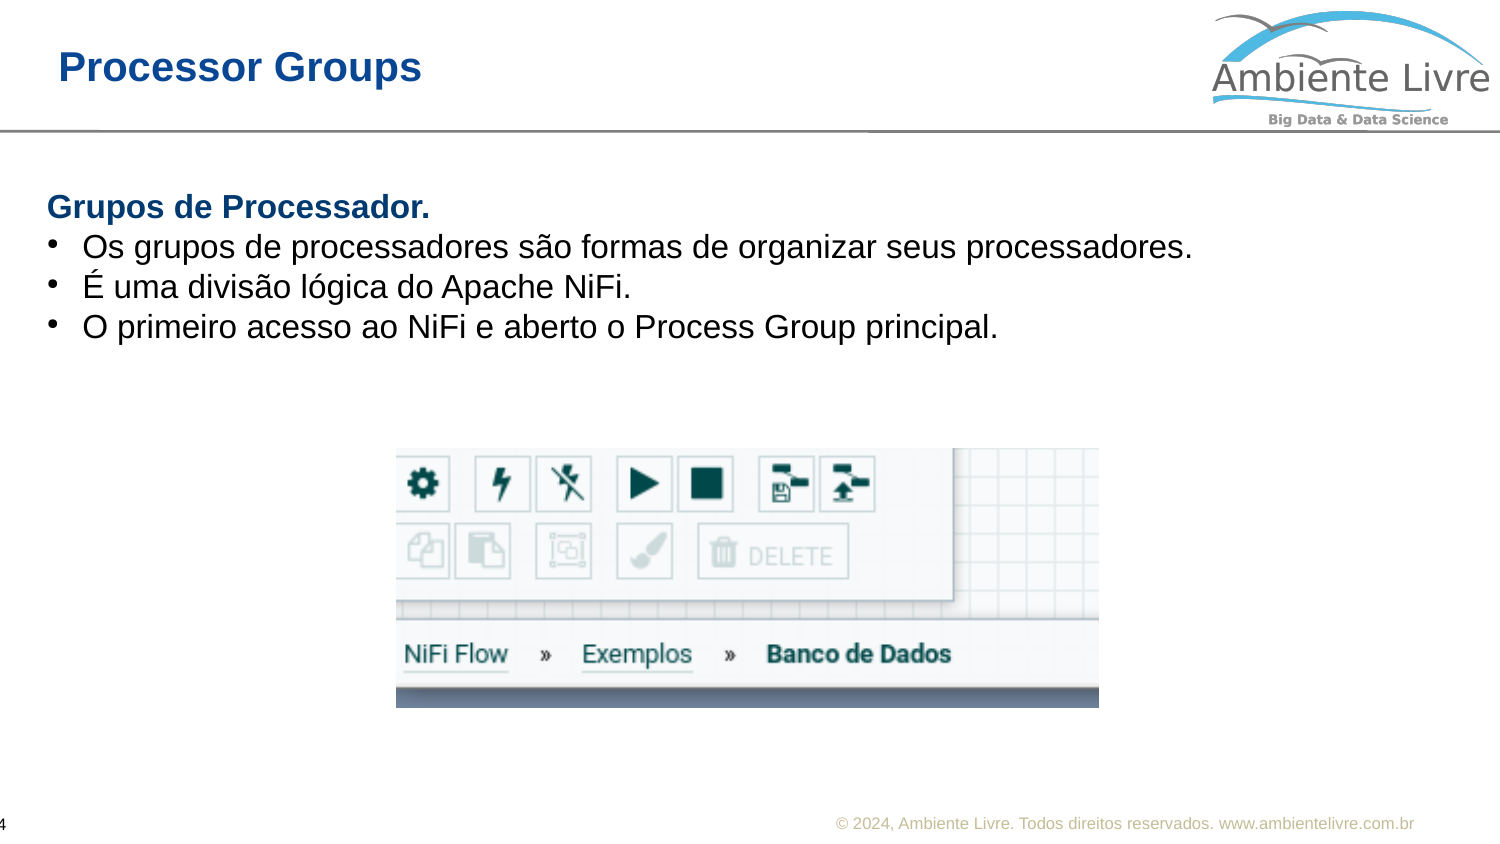

# Processor Groups
Grupos de Processador.
Os grupos de processadores são formas de organizar seus processadores.
É uma divisão lógica do Apache NiFi.
O primeiro acesso ao NiFi e aberto o Process Group principal.